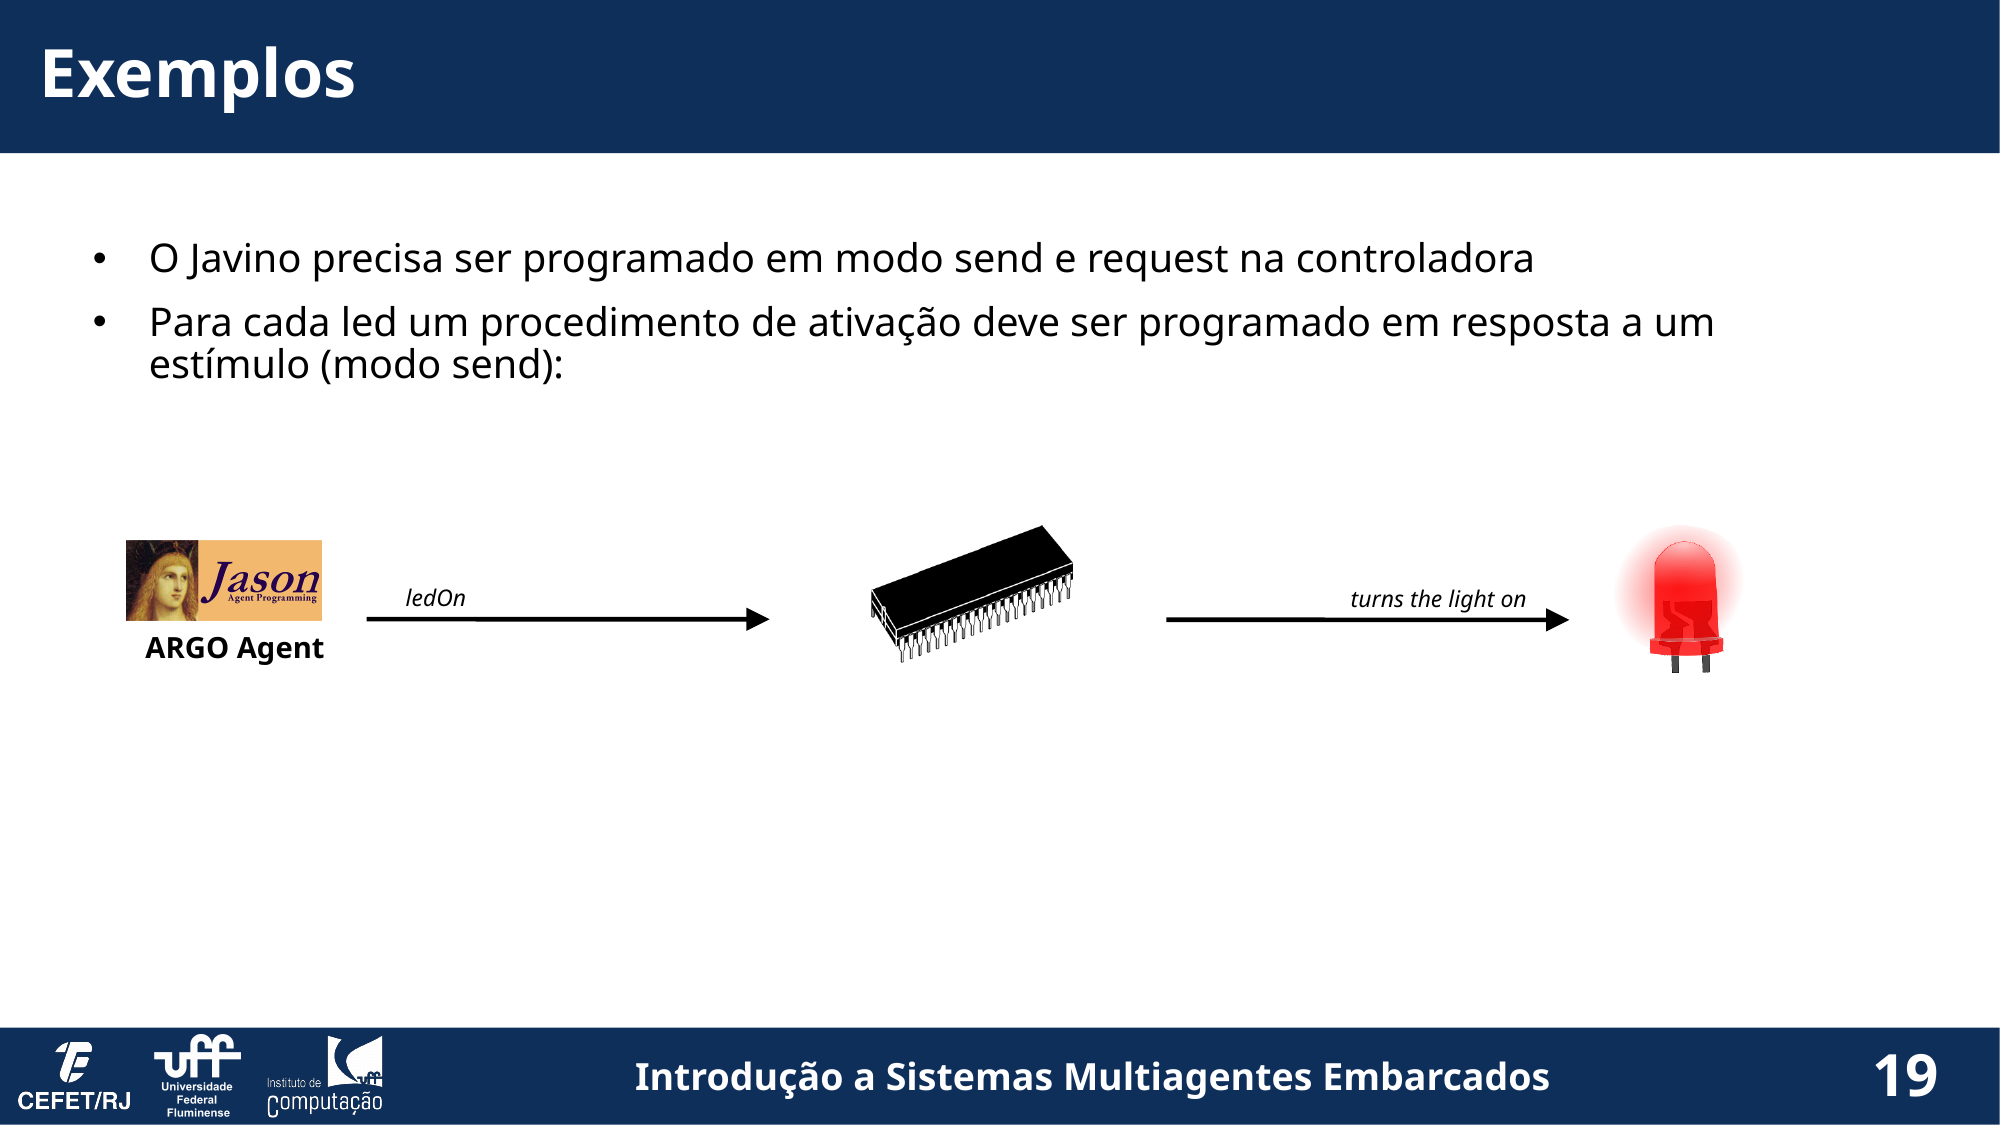

Exemplos
O Javino precisa ser programado em modo send e request na controladora
Para cada led um procedimento de ativação deve ser programado em resposta a um estímulo (modo send):
ledOn
turns the light on
ARGO Agent